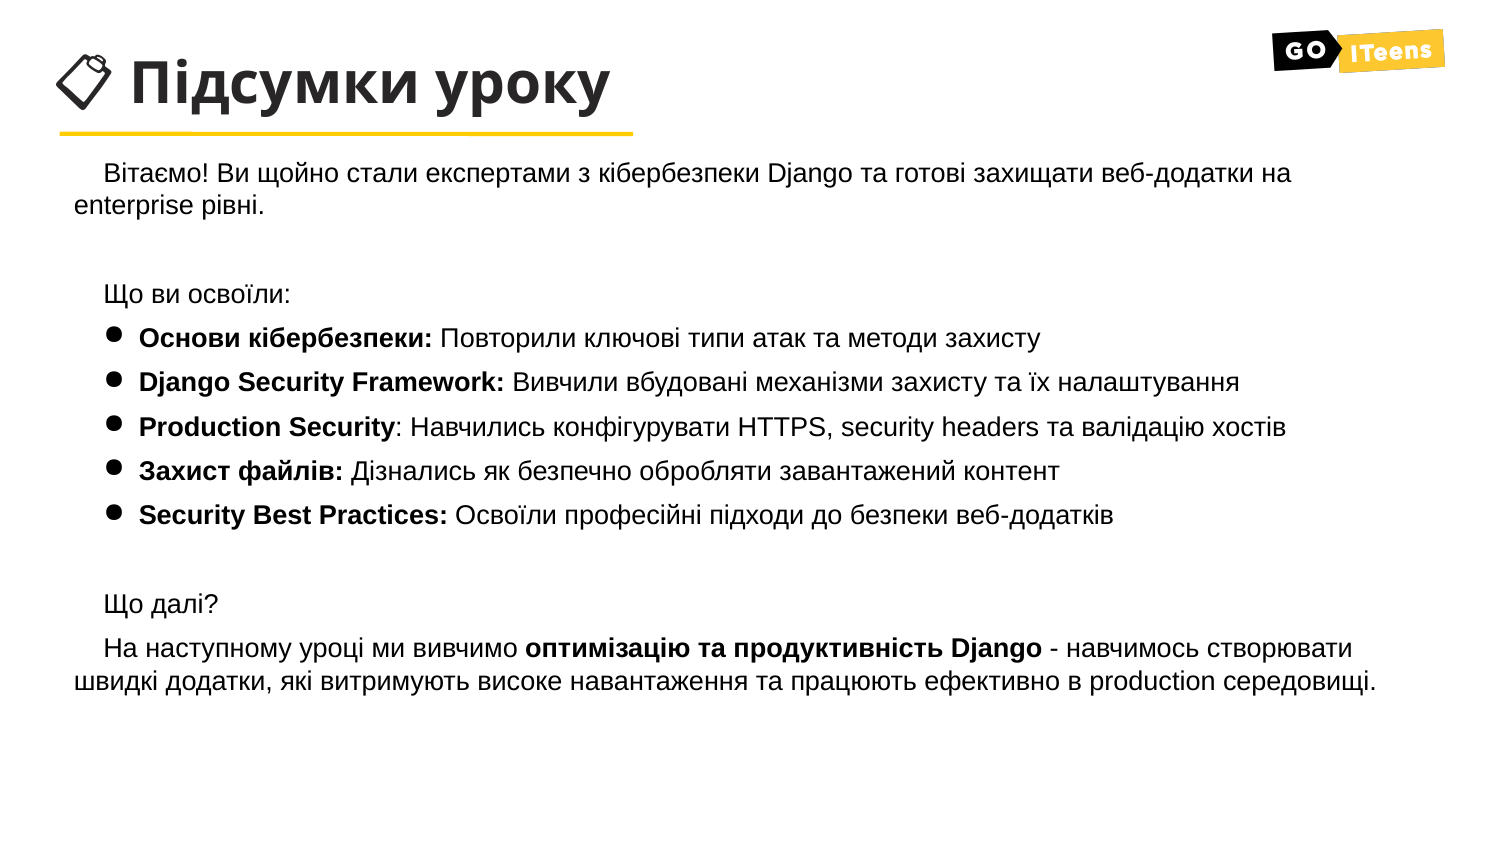

📋 Підсумки уроку
Вітаємо! Ви щойно стали експертами з кібербезпеки Django та готові захищати веб-додатки на enterprise рівні.
Що ви освоїли:
Основи кібербезпеки: Повторили ключові типи атак та методи захисту
Django Security Framework: Вивчили вбудовані механізми захисту та їх налаштування
Production Security: Навчились конфігурувати HTTPS, security headers та валідацію хостів
Захист файлів: Дізнались як безпечно обробляти завантажений контент
Security Best Practices: Освоїли професійні підходи до безпеки веб-додатків
Що далі?
На наступному уроці ми вивчимо оптимізацію та продуктивність Django - навчимось створювати швидкі додатки, які витримують високе навантаження та працюють ефективно в production середовищі.